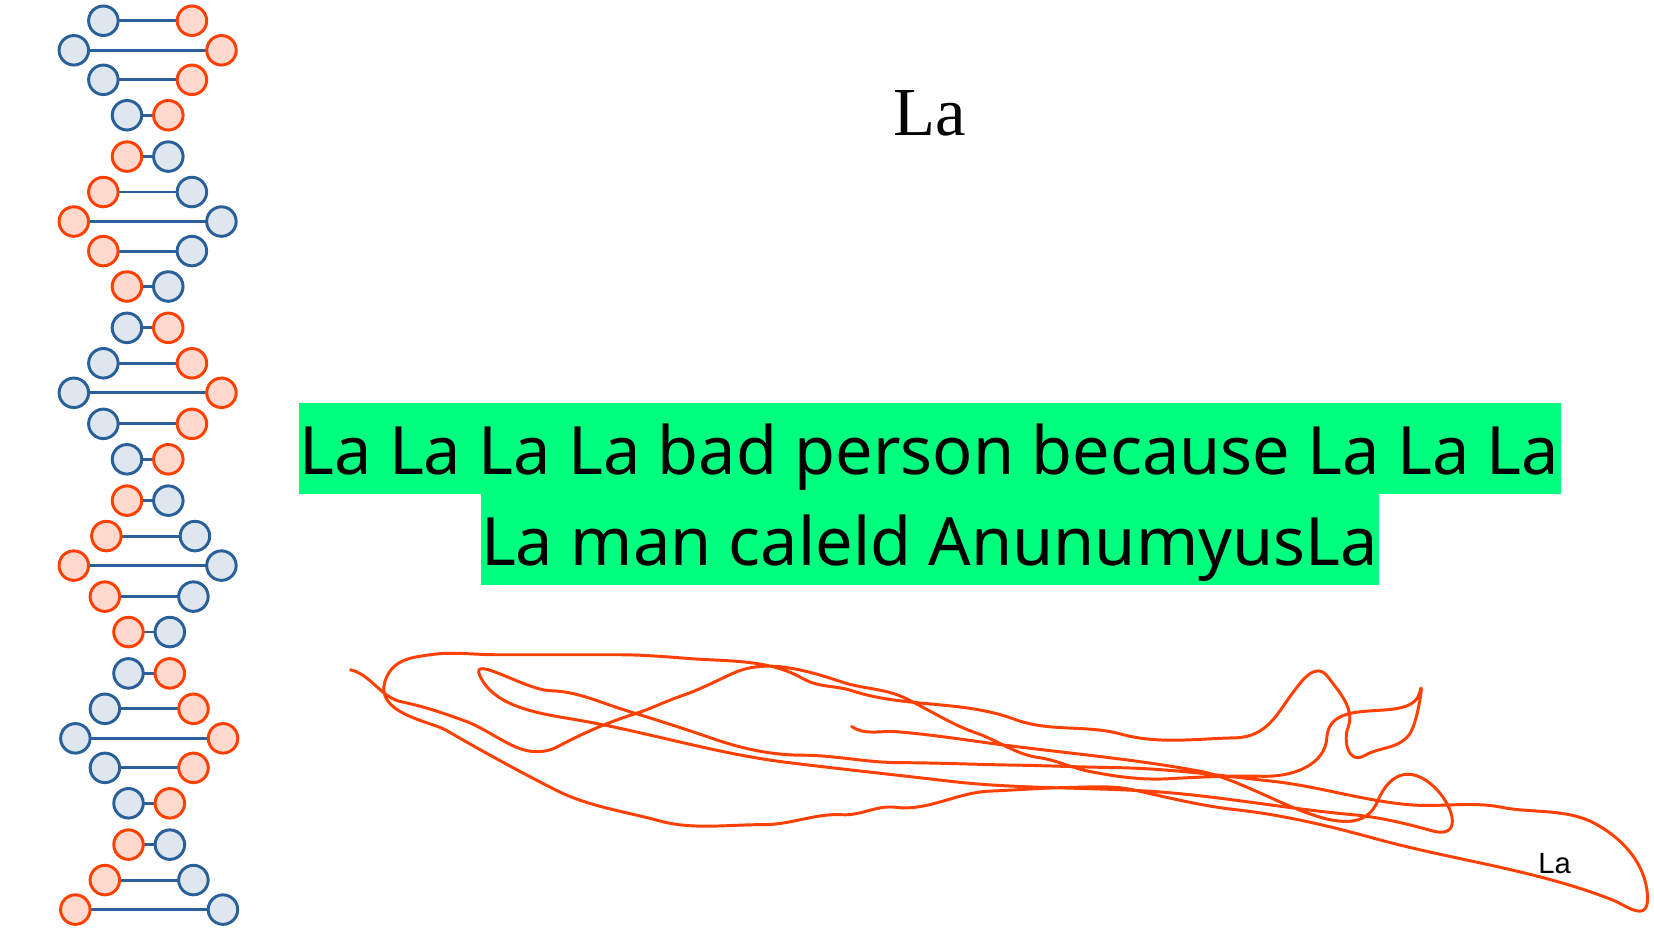

# La
La La La La bad person because La La La La man caleld AnunumyusLa
11